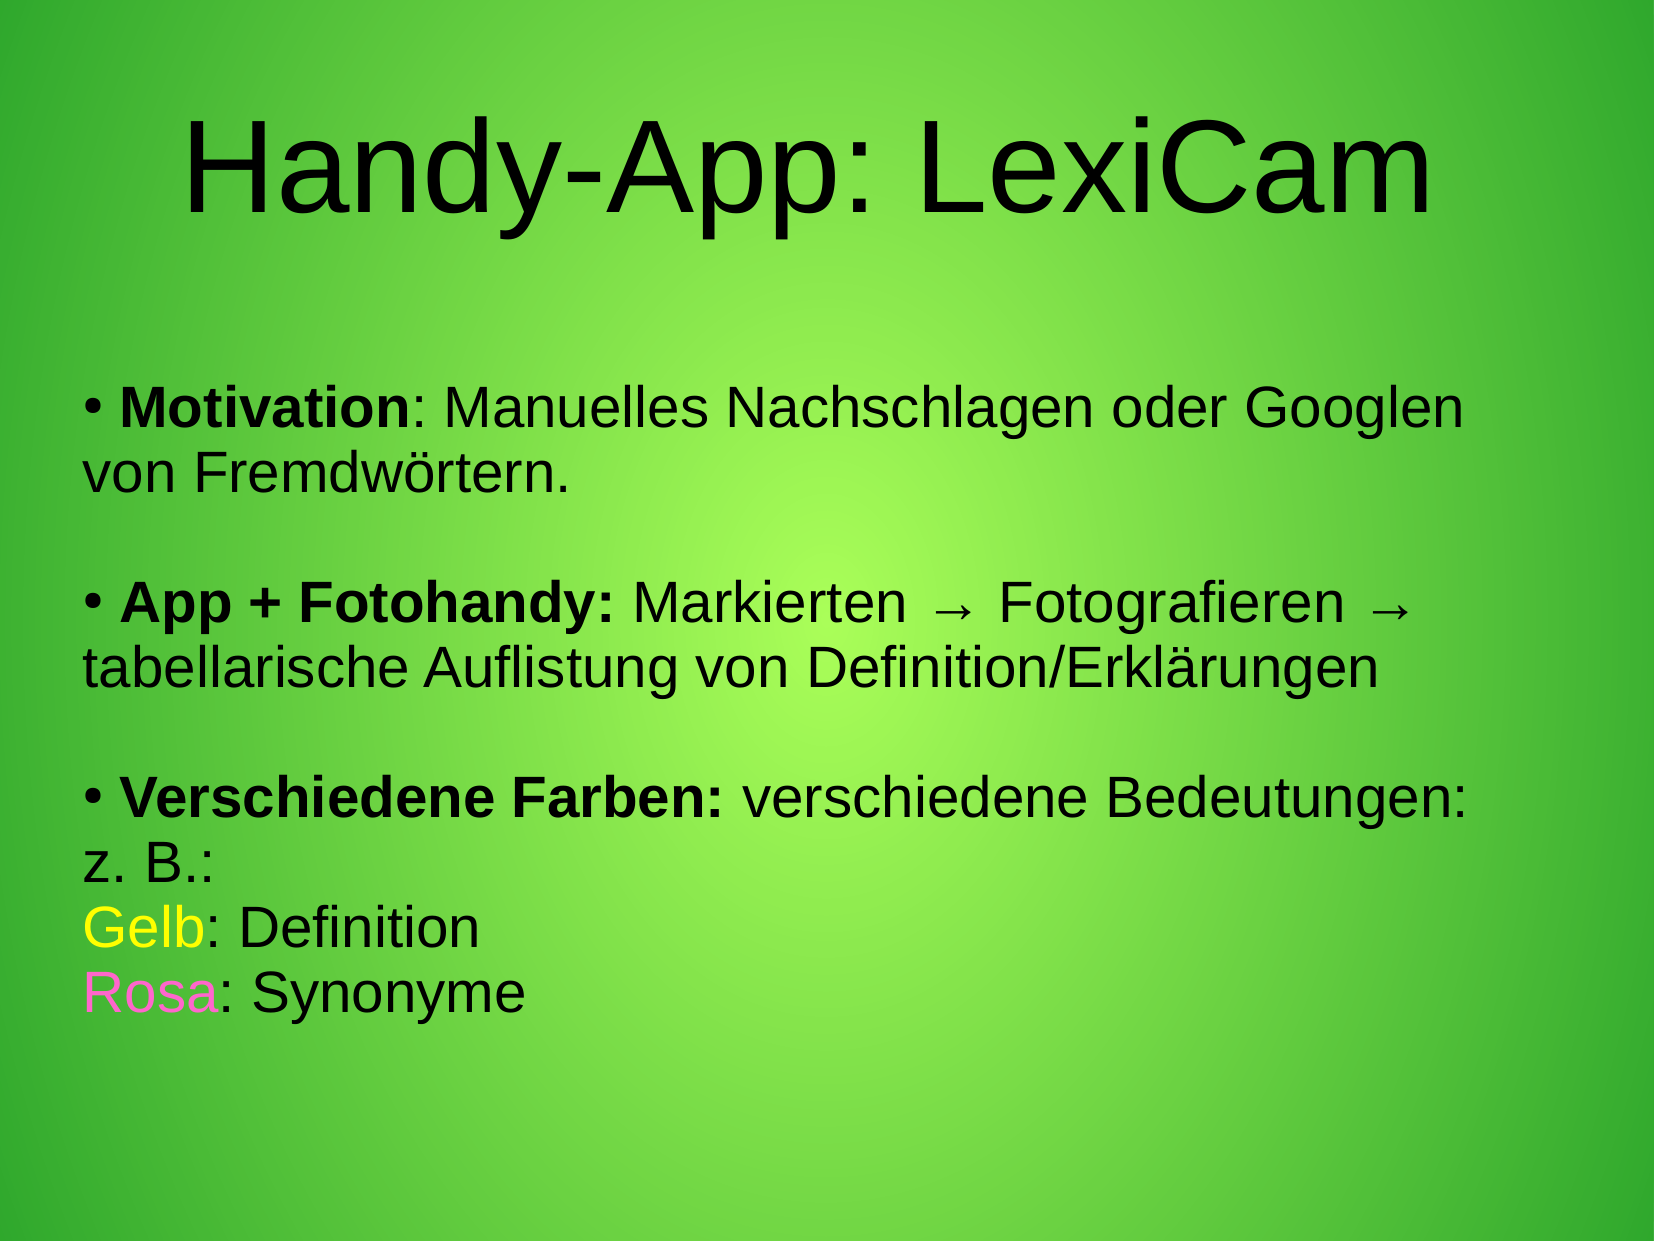

# Handy-App: LexiCam
 Motivation: Manuelles Nachschlagen oder Googlen von Fremdwörtern.
 App + Fotohandy: Markierten → Fotografieren → tabellarische Auflistung von Definition/Erklärungen
 Verschiedene Farben: verschiedene Bedeutungen:
z. B.:
Gelb: Definition
Rosa: Synonyme